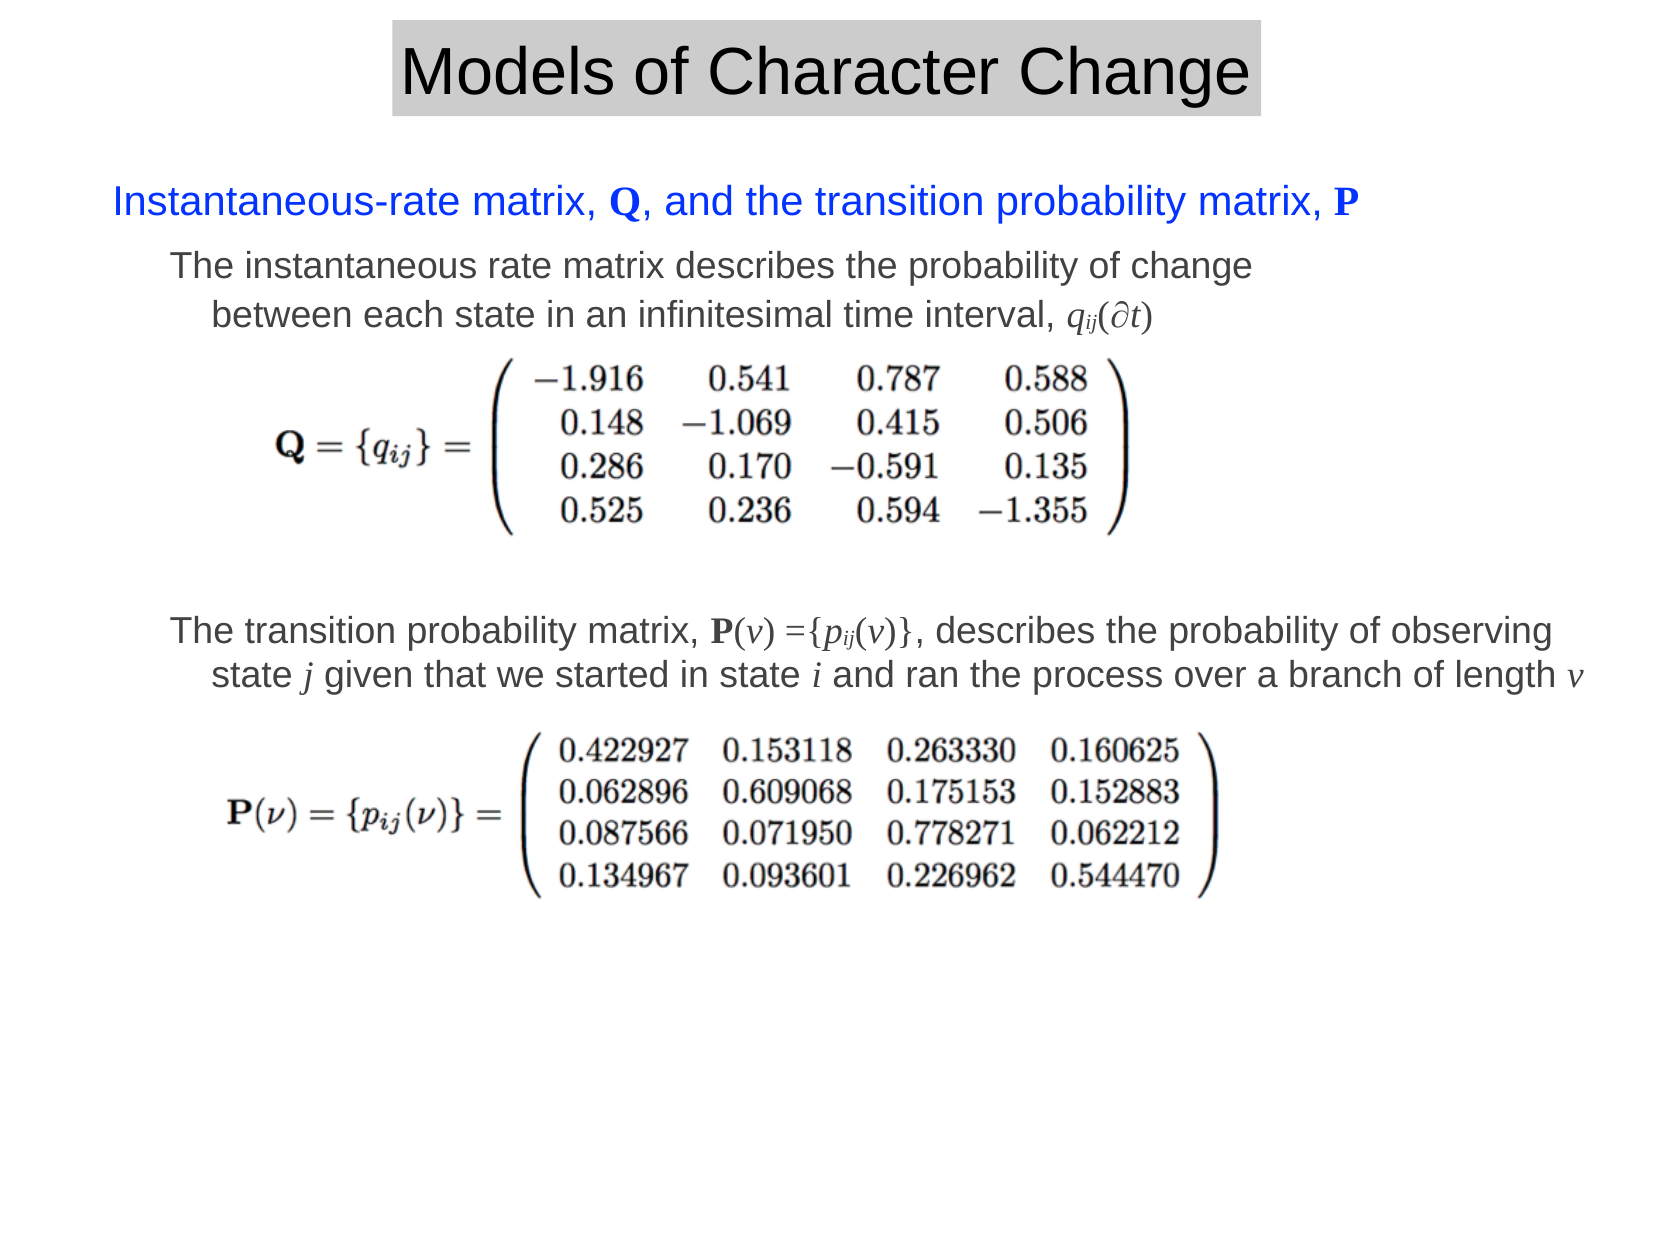

Models of Character Change
Instantaneous-rate matrix, Q, and the transition probability matrix, P
The instantaneous rate matrix describes the probability of change
 between each state in an infinitesimal time interval, qij(∂t)
The transition probability matrix, P(v) ={pij(v)}, describes the probability of observing
 state j given that we started in state i and ran the process over a branch of length v